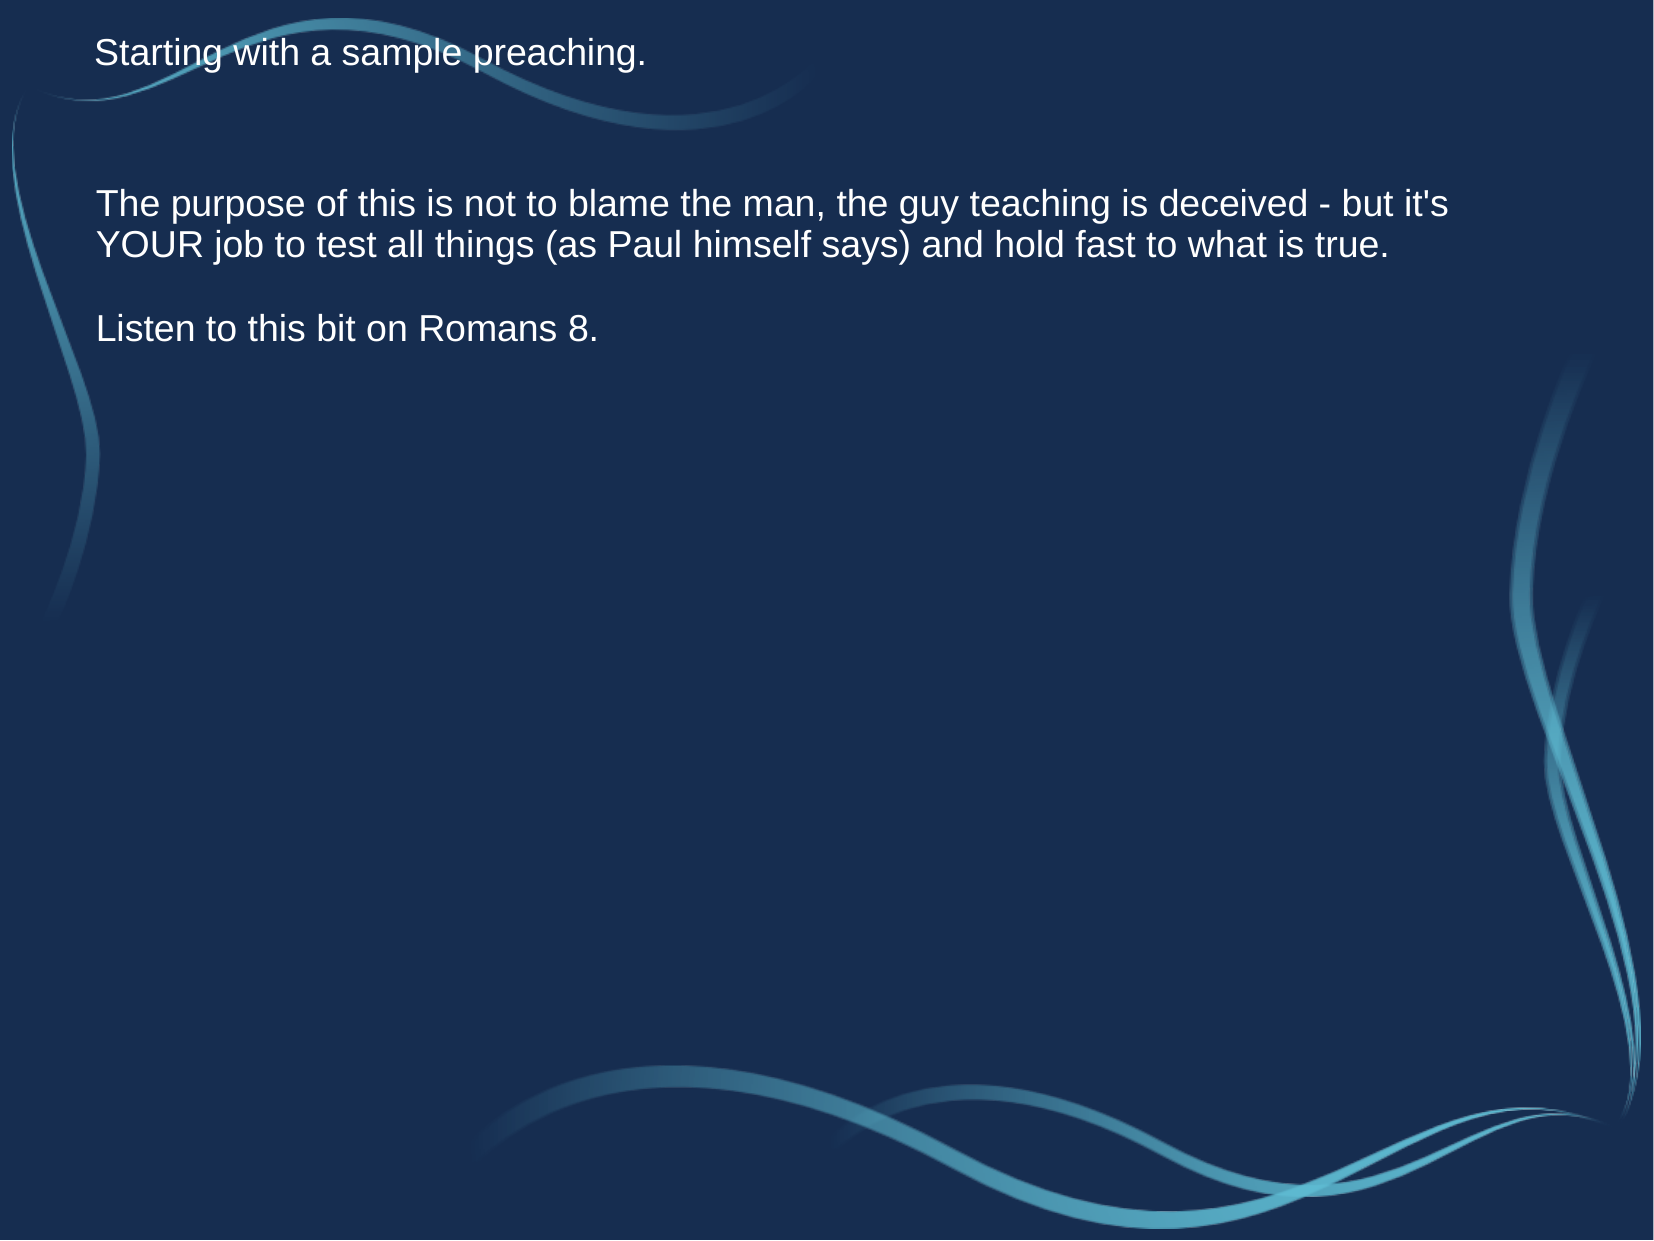

Starting with a sample preaching.
The purpose of this is not to blame the man, the guy teaching is deceived - but it's YOUR job to test all things (as Paul himself says) and hold fast to what is true.
Listen to this bit on Romans 8.